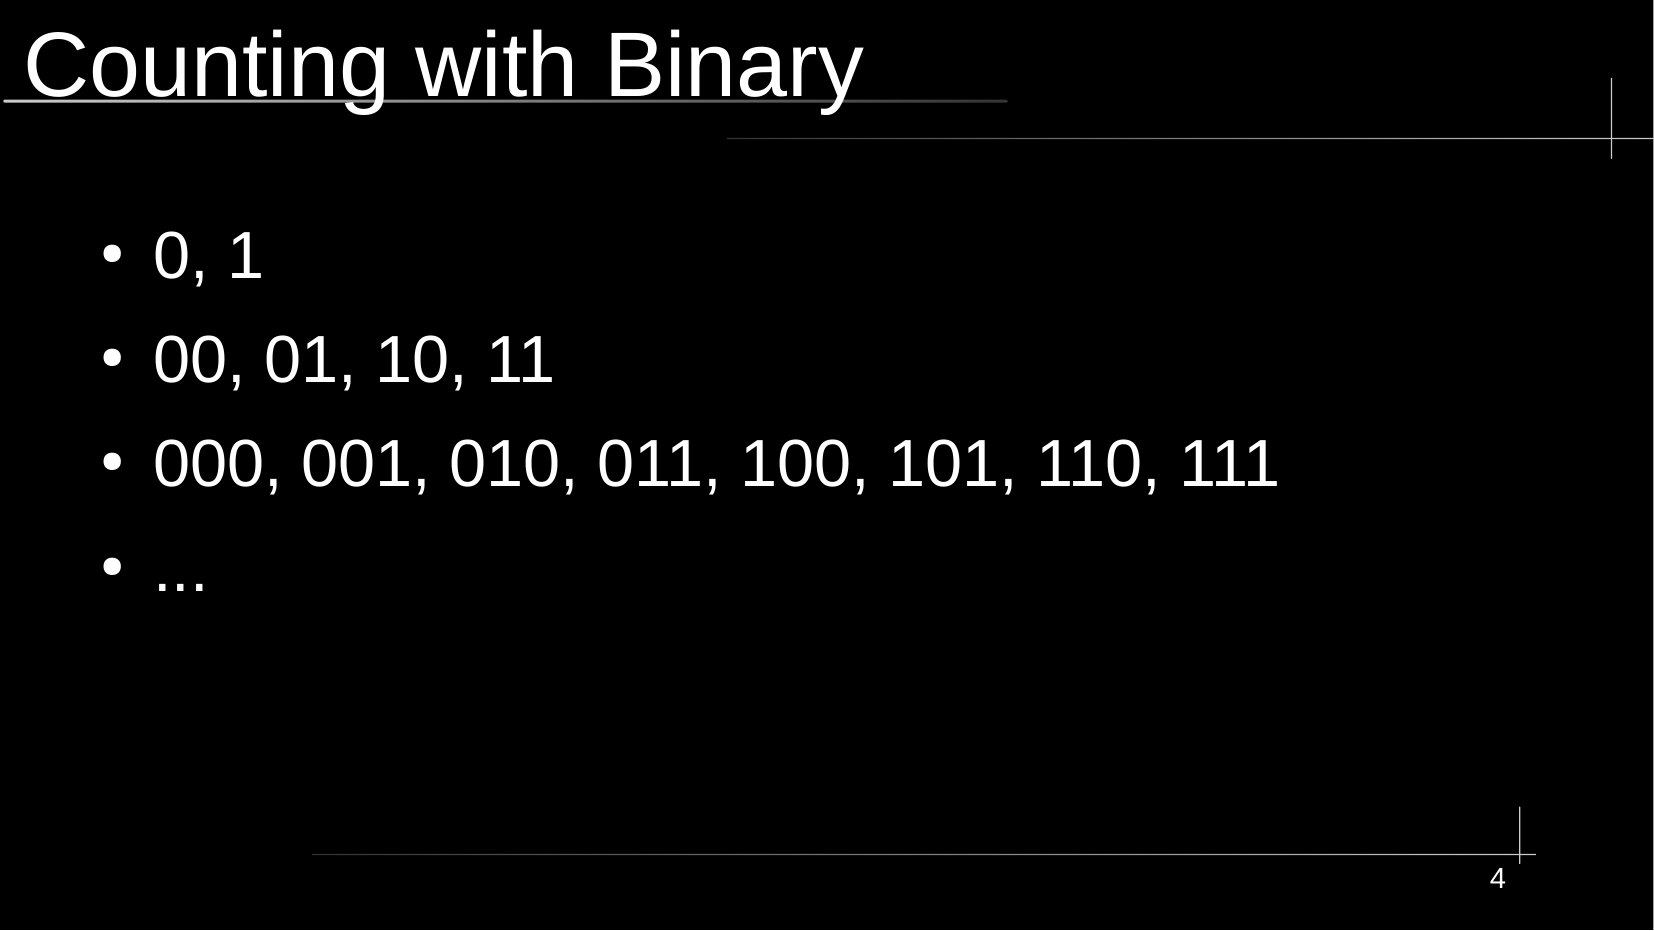

# Counting with Binary
0, 1
00, 01, 10, 11
000, 001, 010, 011, 100, 101, 110, 111
...
4